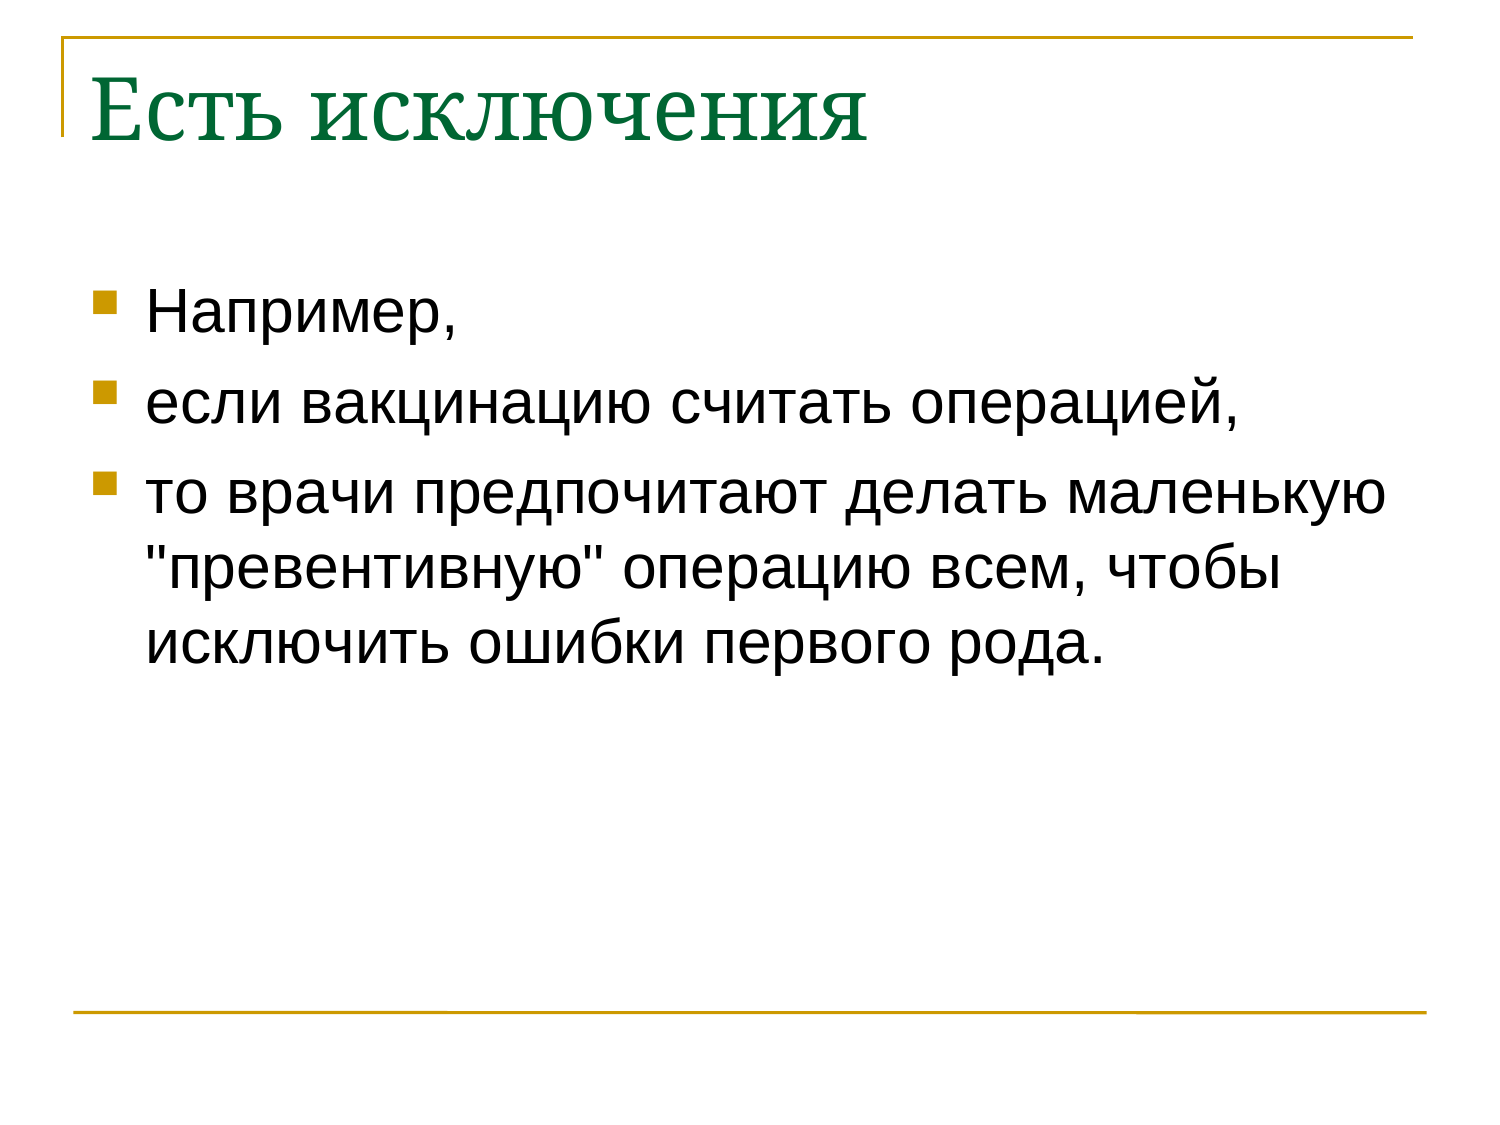

# Есть исключения
Например,
если вакцинацию считать операцией,
то врачи предпочитают делать маленькую "превентивную" операцию всем, чтобы исключить ошибки первого рода.